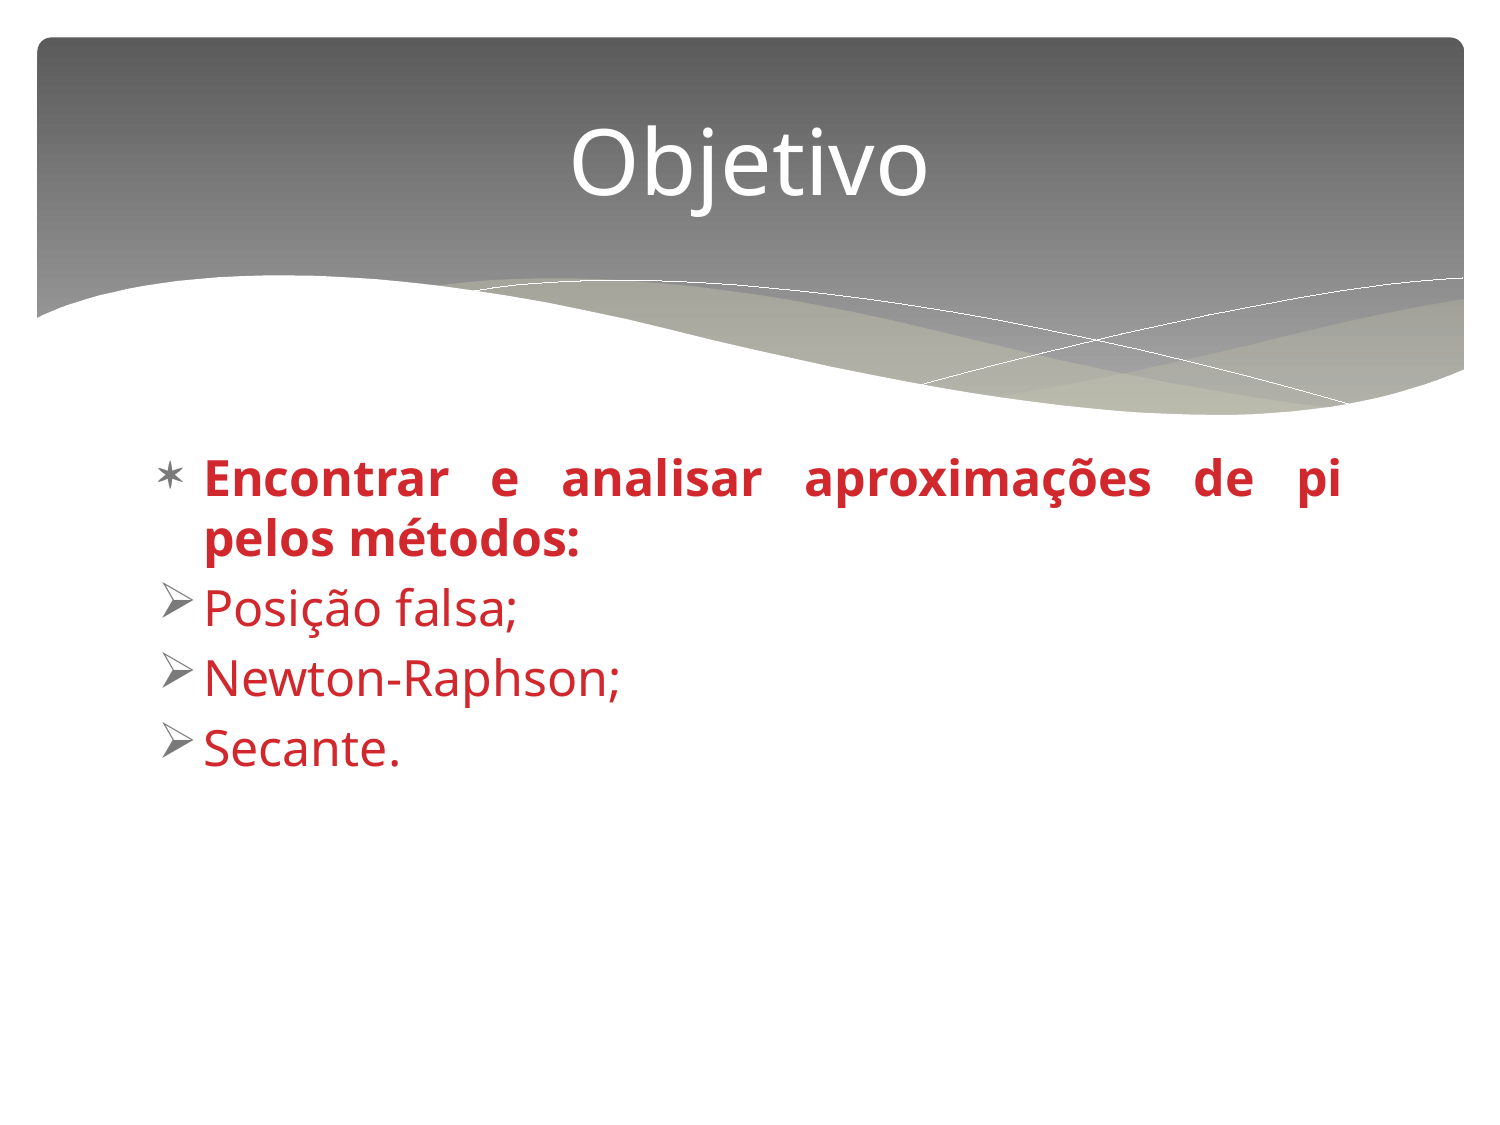

Objetivo
# Encontrar e analisar aproximações de pi pelos métodos:
Posição falsa;
Newton-Raphson;
Secante.